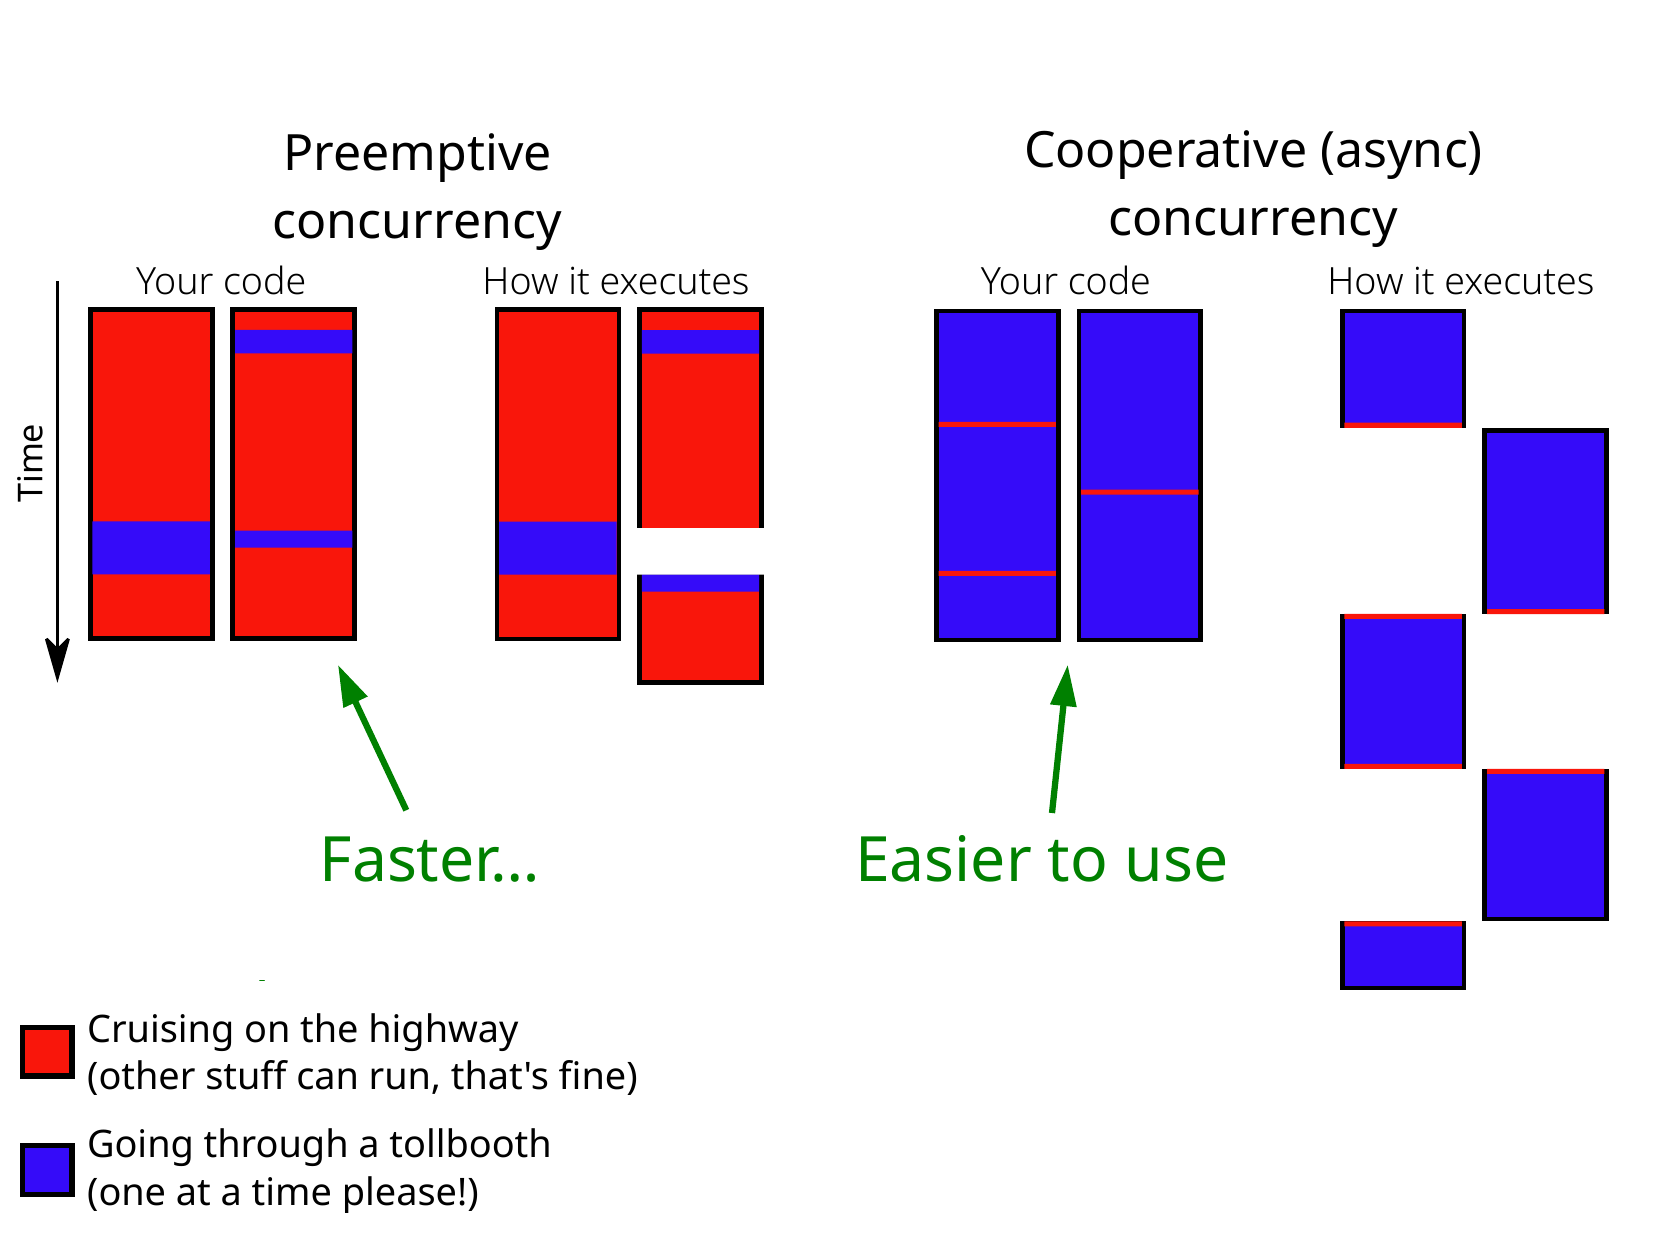

Cooperative (async) concurrency
Preemptive
concurrency
Your code
How it executes
Your code
How it executes
Faster…
 ...except we have the GIL
Easier to use